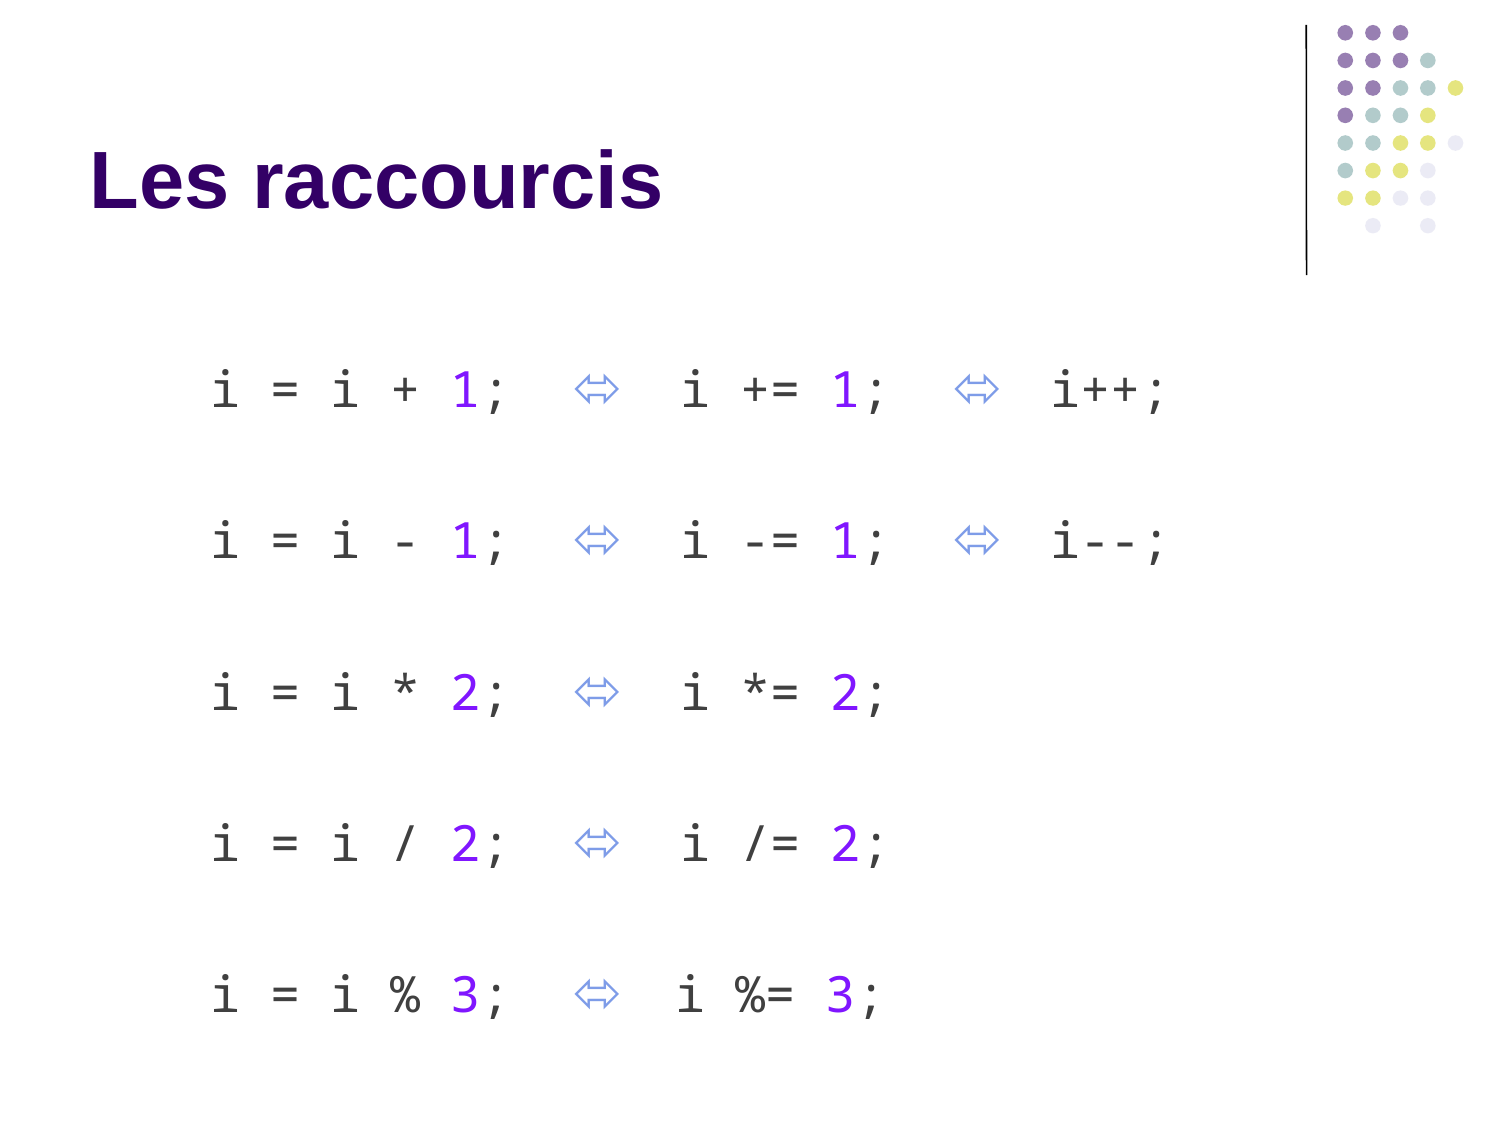

# Les raccourcis
 i = i + 1;  i += 1;  i++;
 i = i - 1;  i -= 1;  i--;
 i = i * 2;  i *= 2;
 i = i / 2;  i /= 2;
 i = i % 3;  i %= 3;